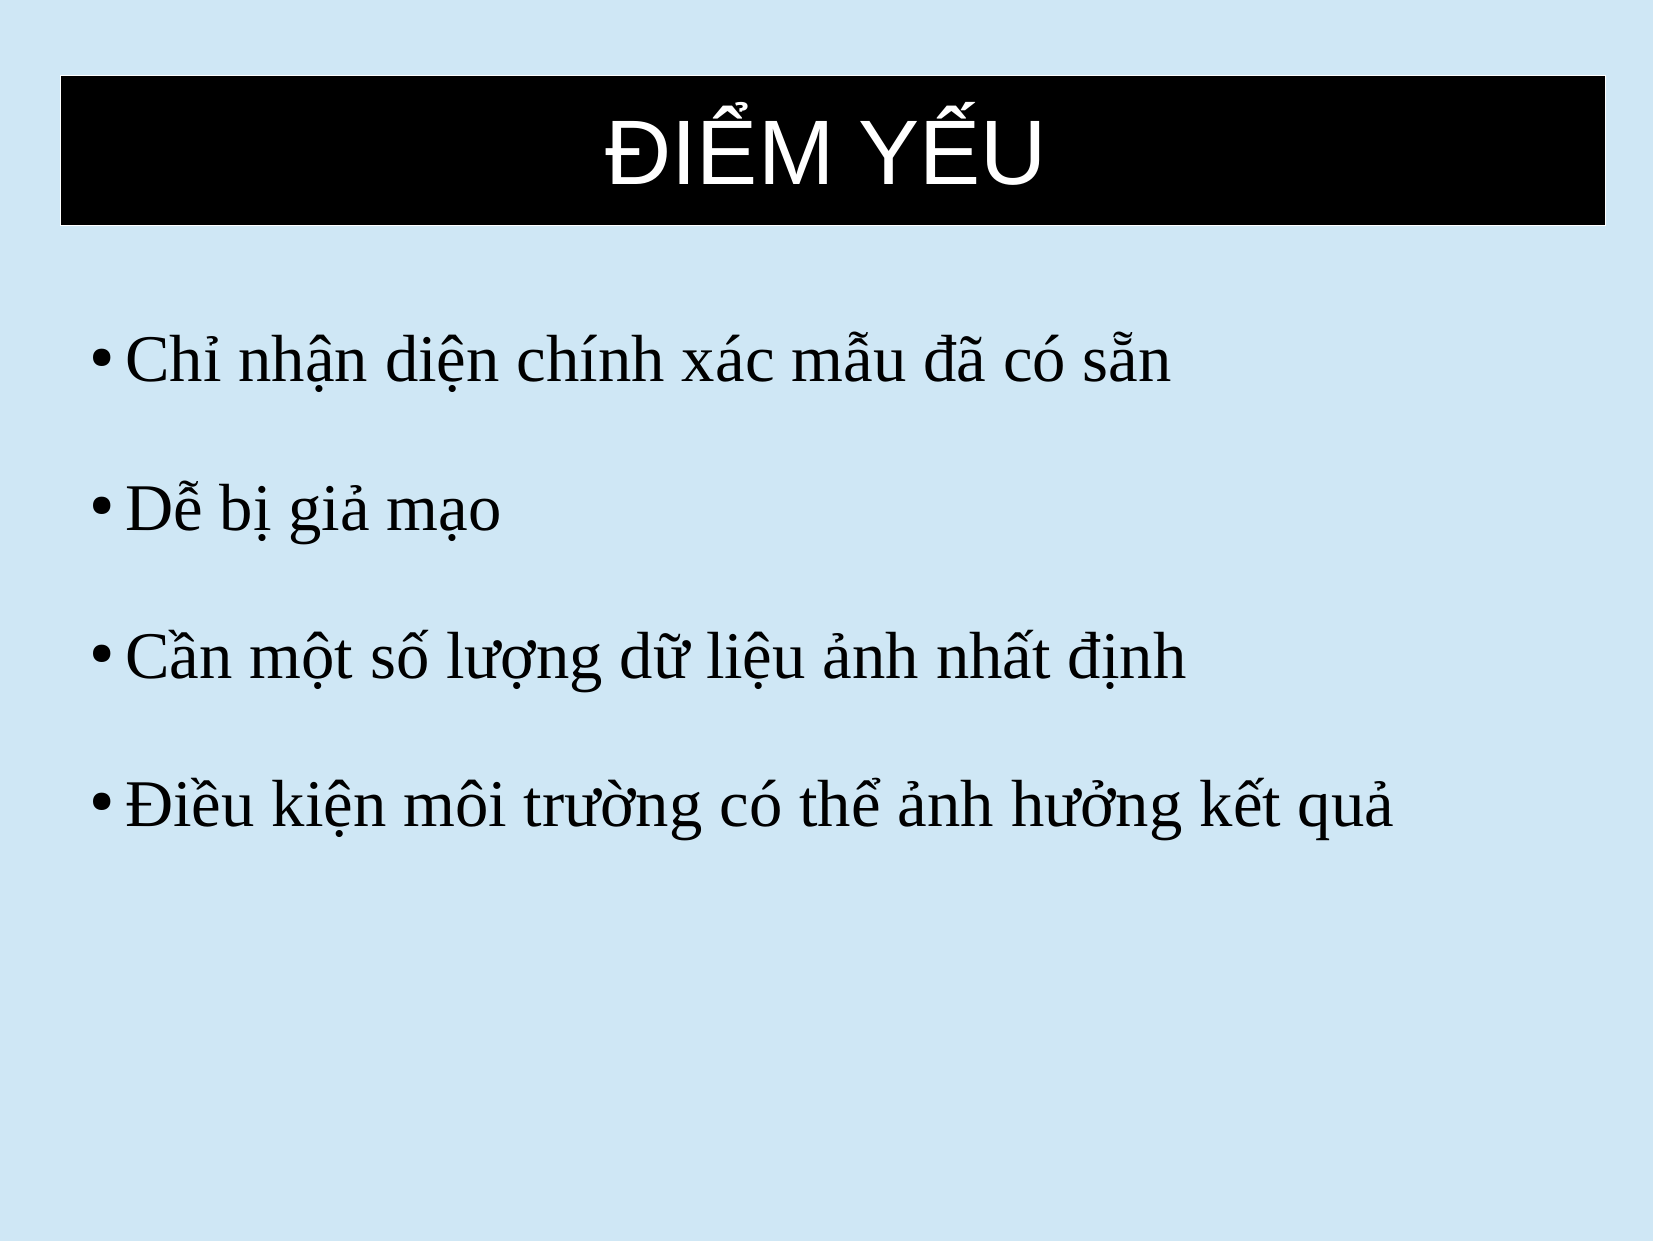

# ĐIỂM YẾU
Chỉ nhận diện chính xác mẫu đã có sẵn
Dễ bị giả mạo
Cần một số lượng dữ liệu ảnh nhất định
Điều kiện môi trường có thể ảnh hưởng kết quả